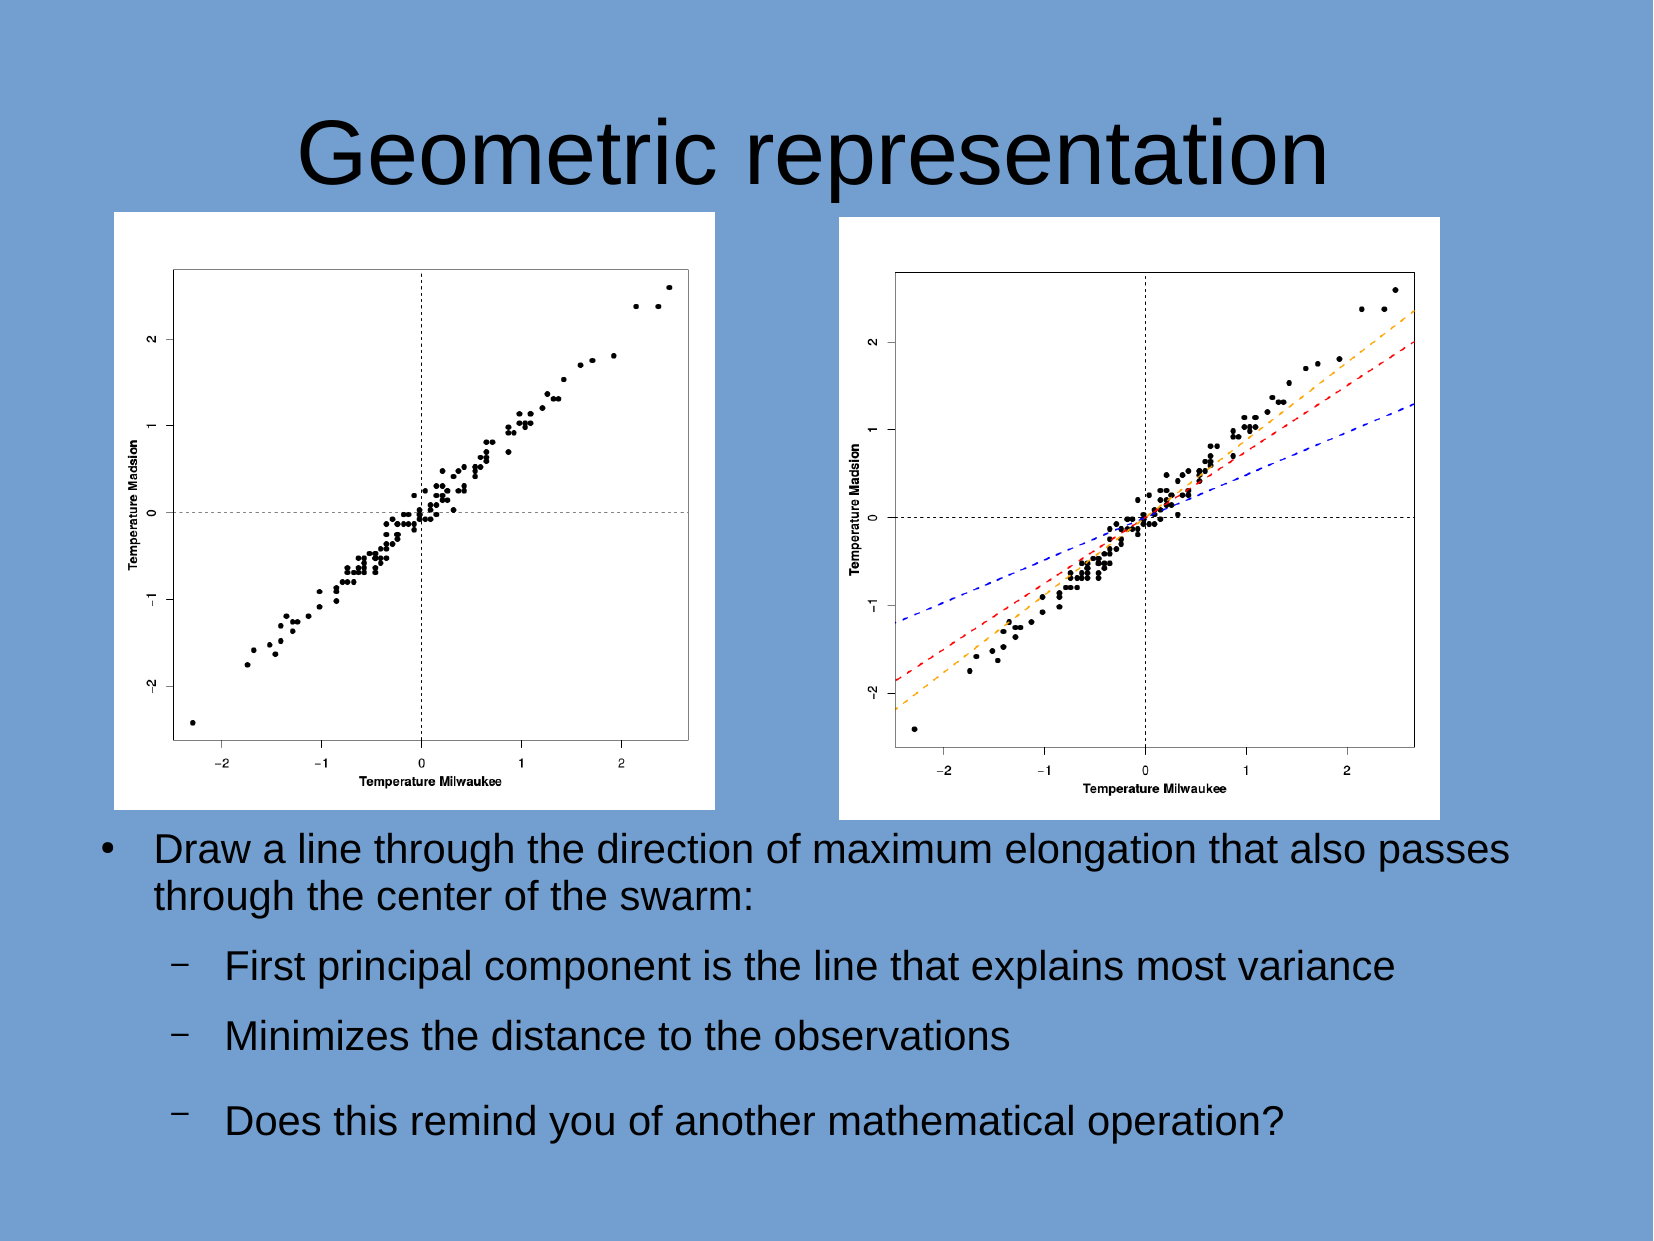

# Geometric representation
Draw a line through the direction of maximum elongation that also passes through the center of the swarm:
First principal component is the line that explains most variance
Minimizes the distance to the observations
Does this remind you of another mathematical operation?